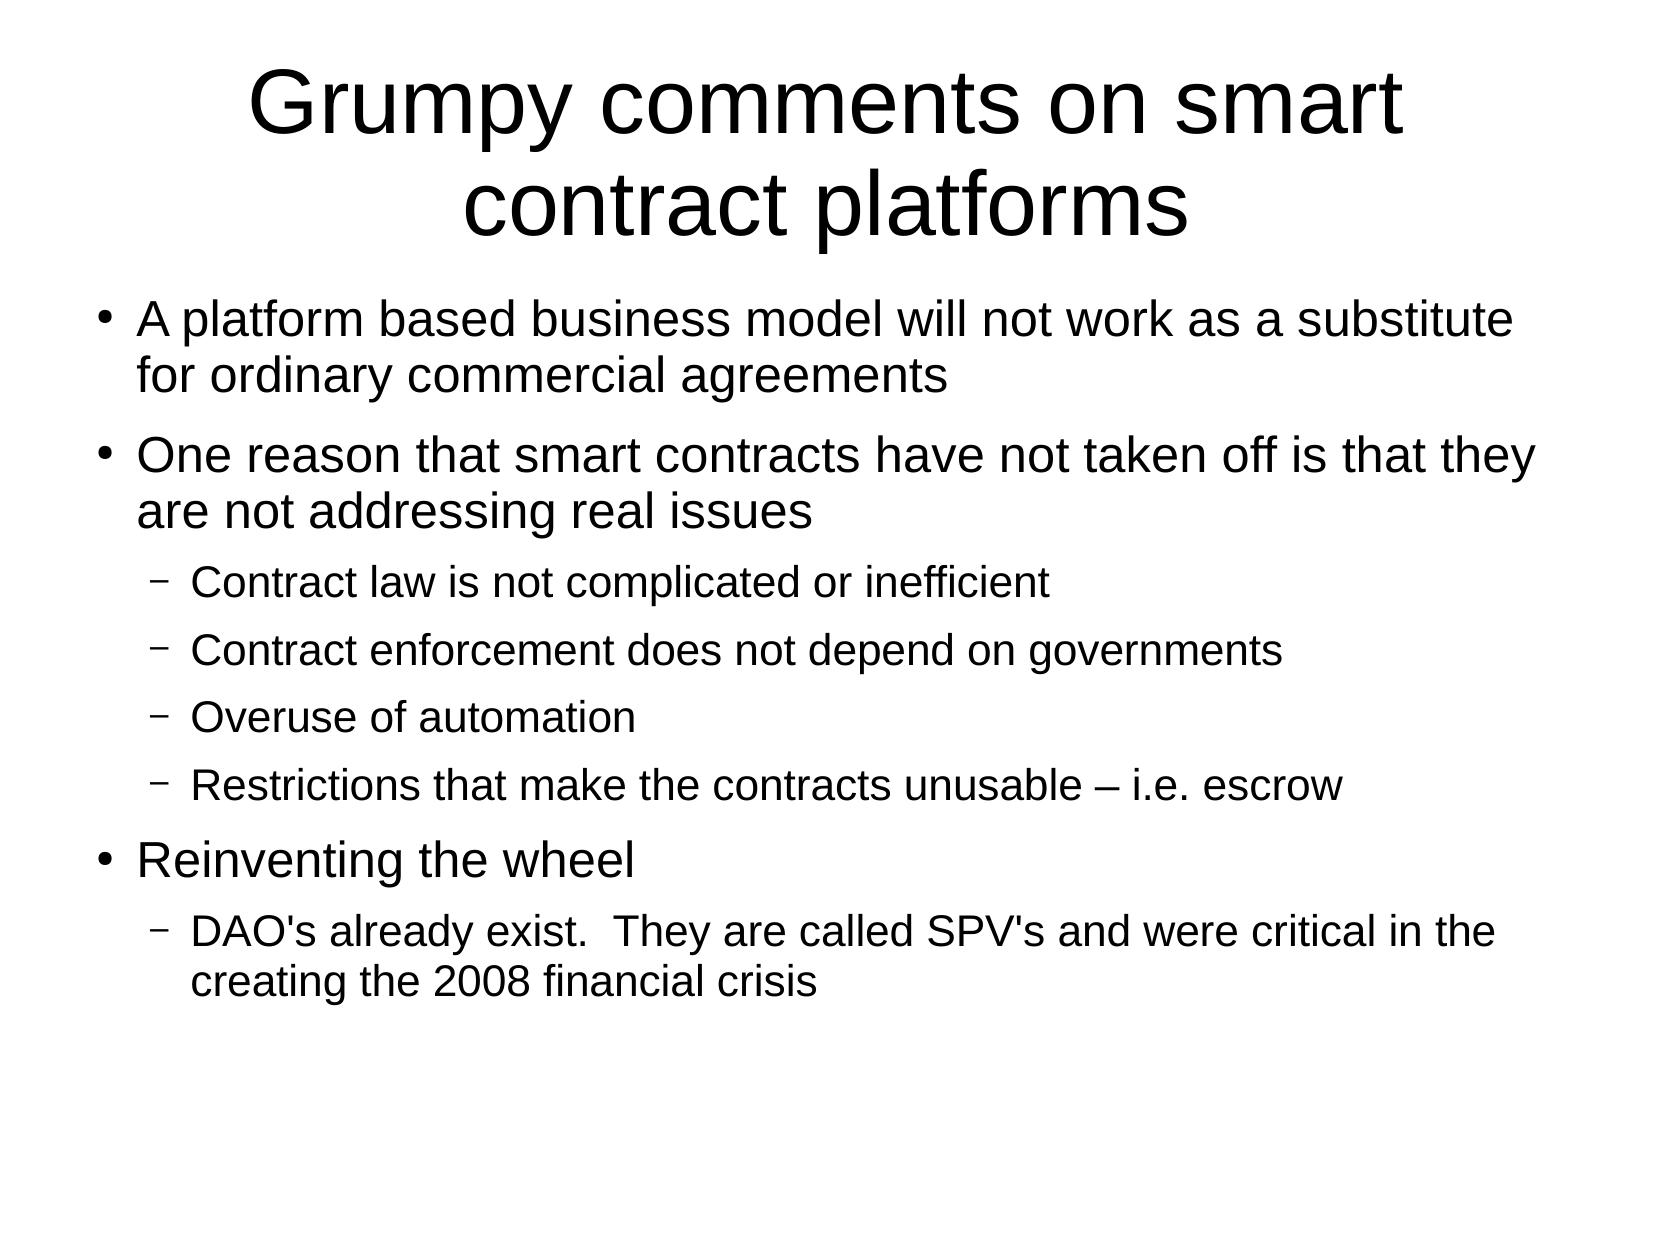

# Grumpy comments on smart contract platforms
A platform based business model will not work as a substitute for ordinary commercial agreements
One reason that smart contracts have not taken off is that they are not addressing real issues
Contract law is not complicated or inefficient
Contract enforcement does not depend on governments
Overuse of automation
Restrictions that make the contracts unusable – i.e. escrow
Reinventing the wheel
DAO's already exist. They are called SPV's and were critical in the creating the 2008 financial crisis